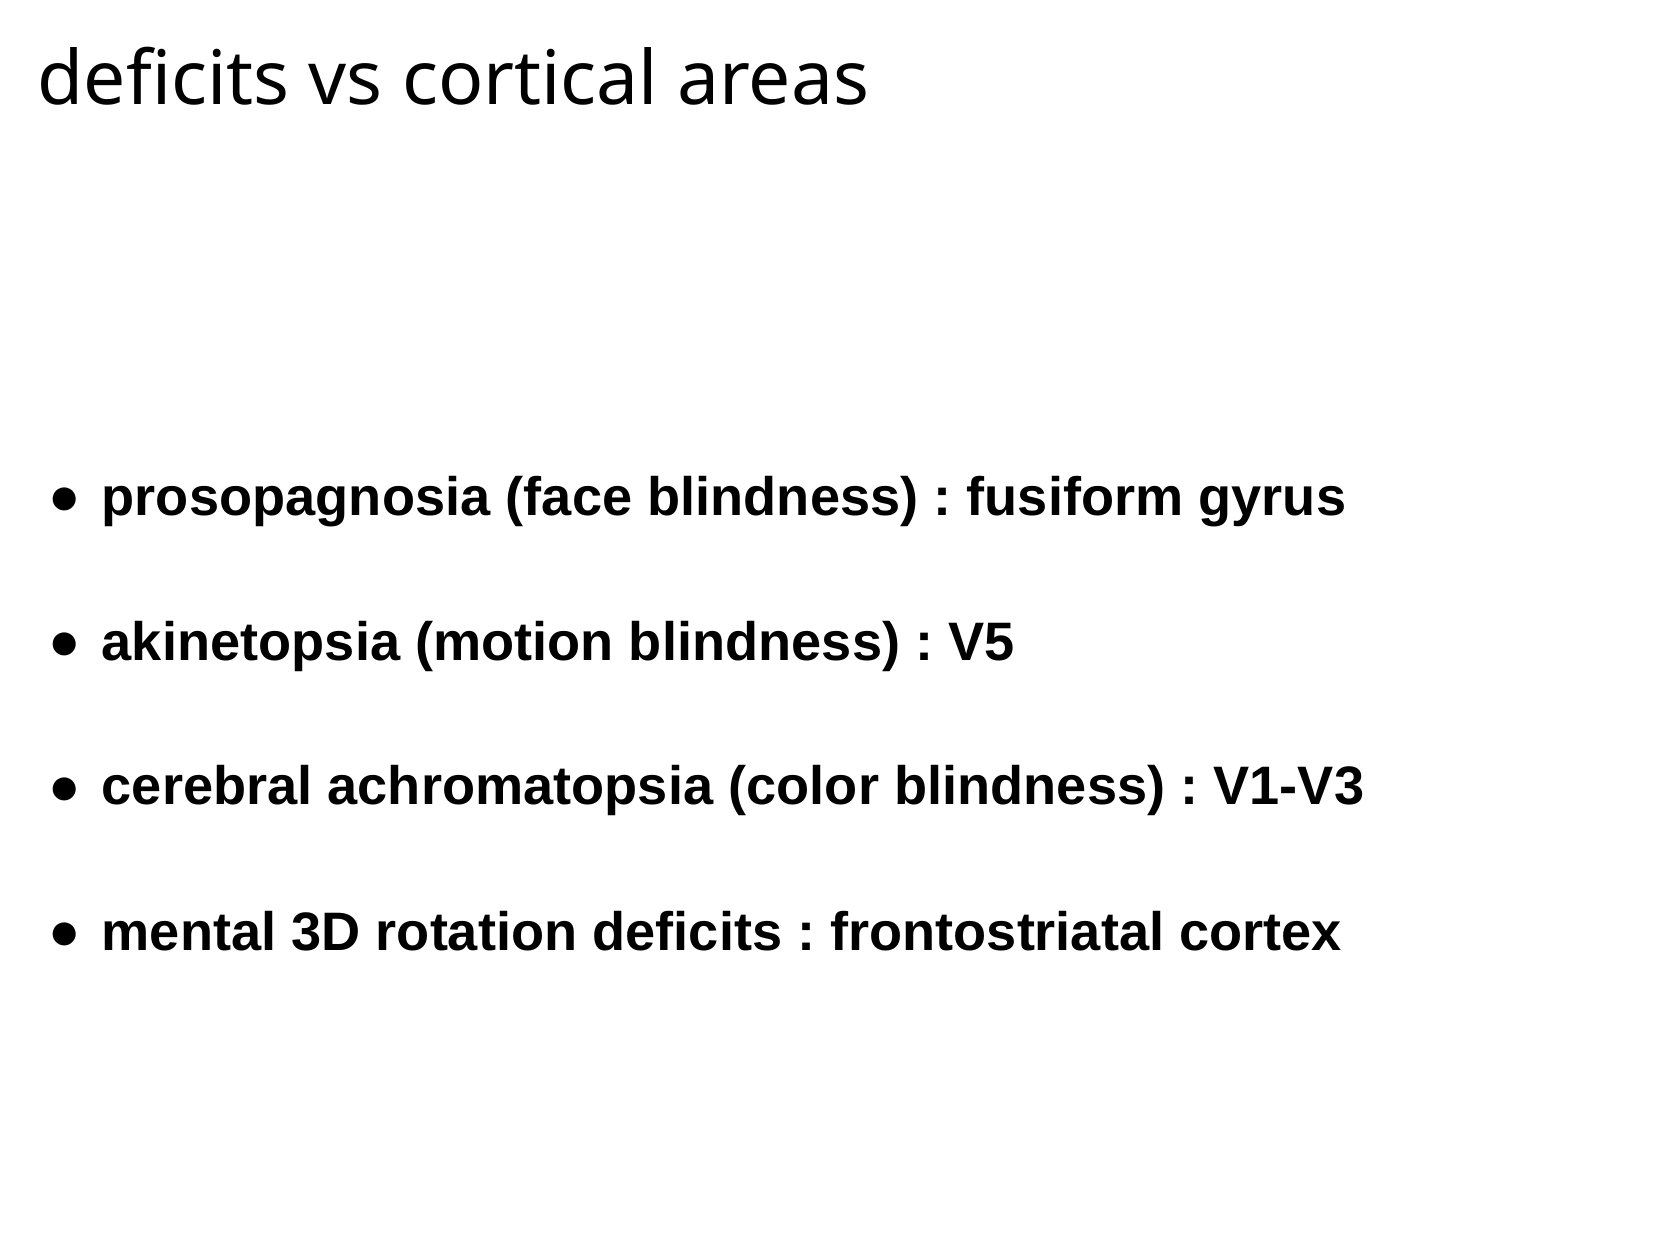

# deficits vs cortical areas
prosopagnosia (face blindness) : fusiform gyrus
akinetopsia (motion blindness) : V5
cerebral achromatopsia (color blindness) : V1-V3
mental 3D rotation deficits : frontostriatal cortex